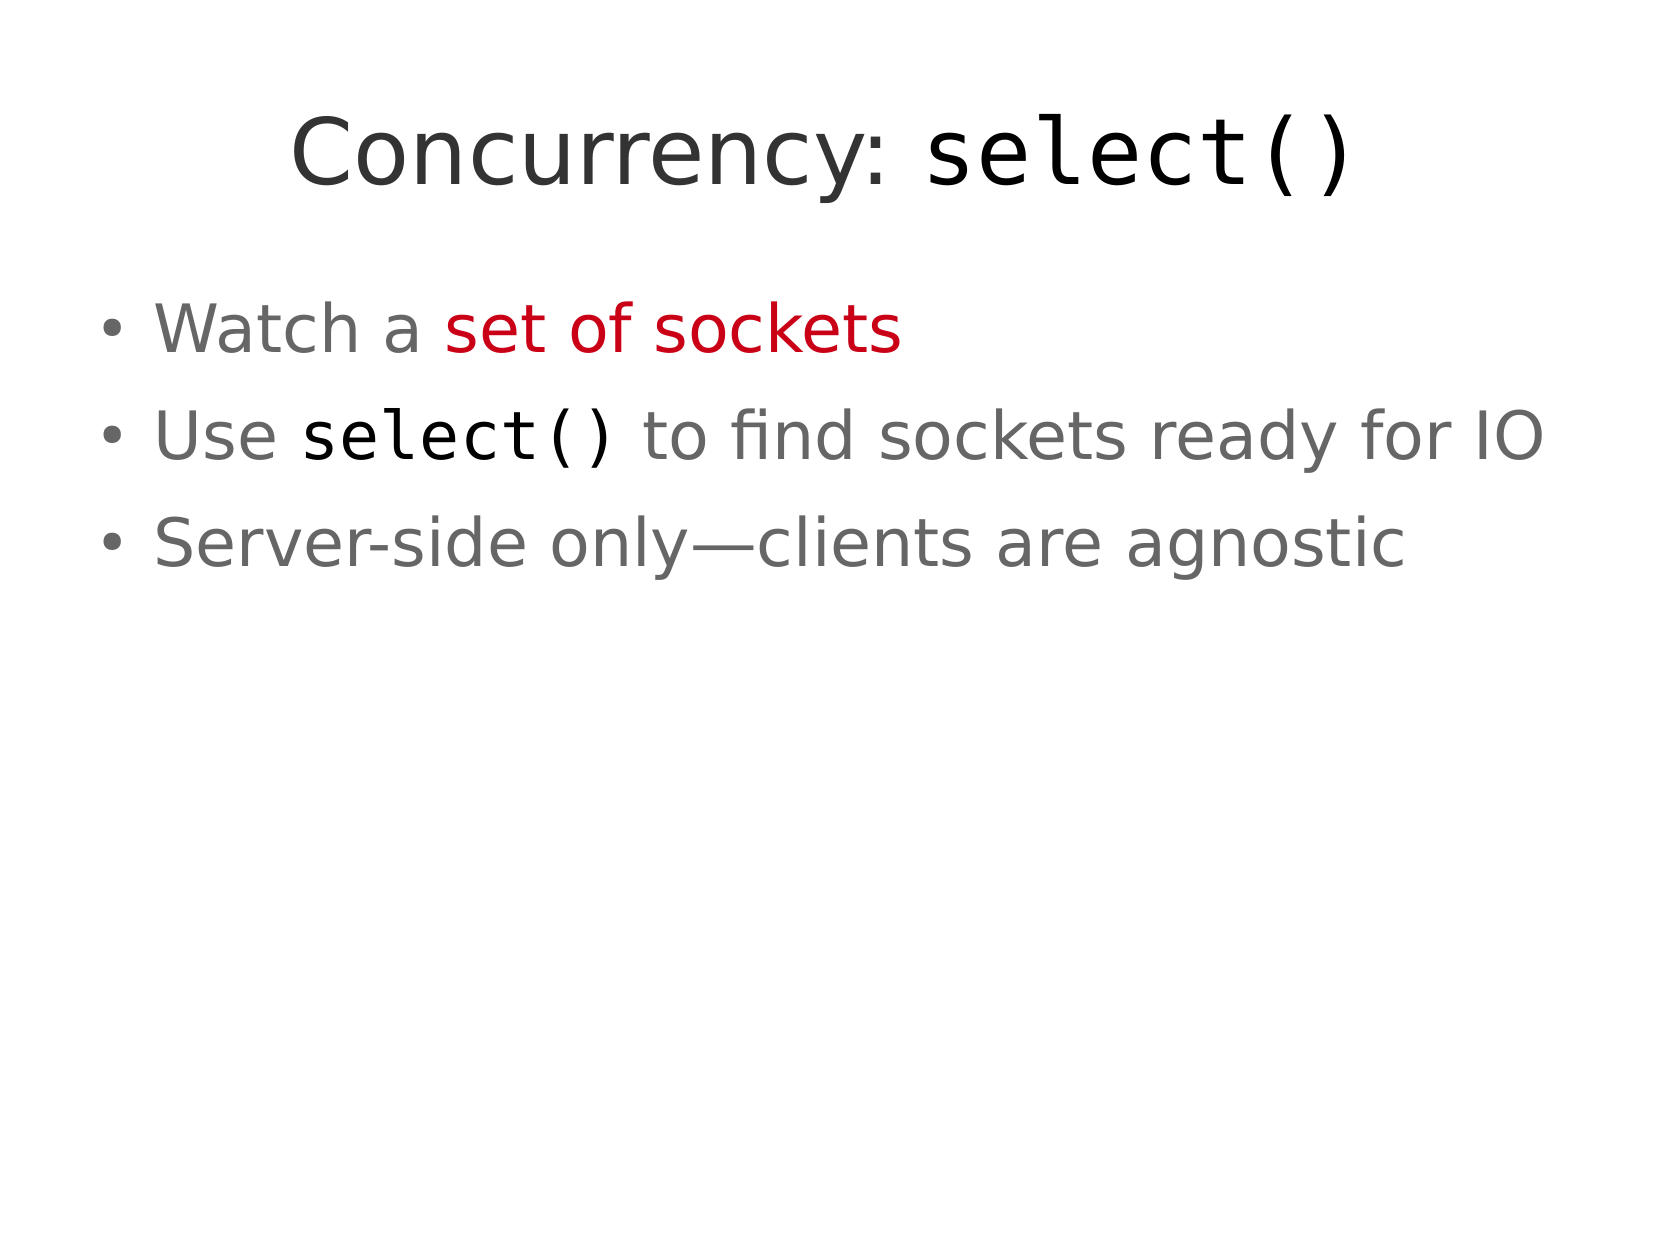

# Concurrency: select()
Watch a set of sockets
Use select() to find sockets ready for IO
Server-side only—clients are agnostic